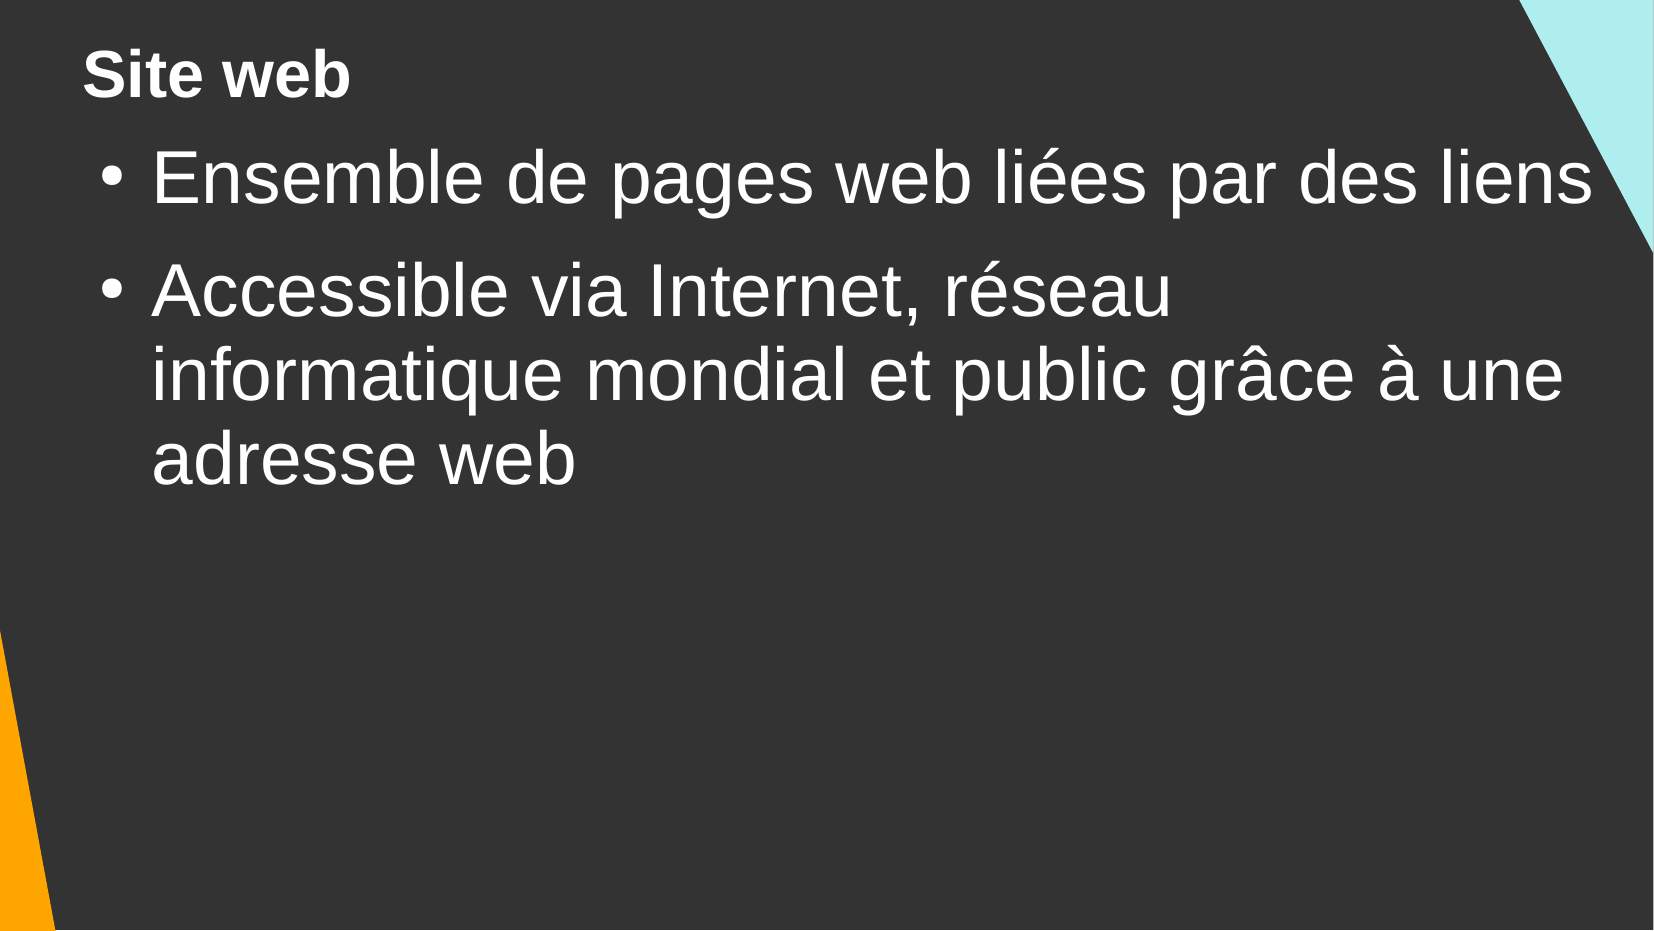

# Site web
Ensemble de pages web liées par des liens
Accessible via Internet, réseau informatique mondial et public grâce à une adresse web